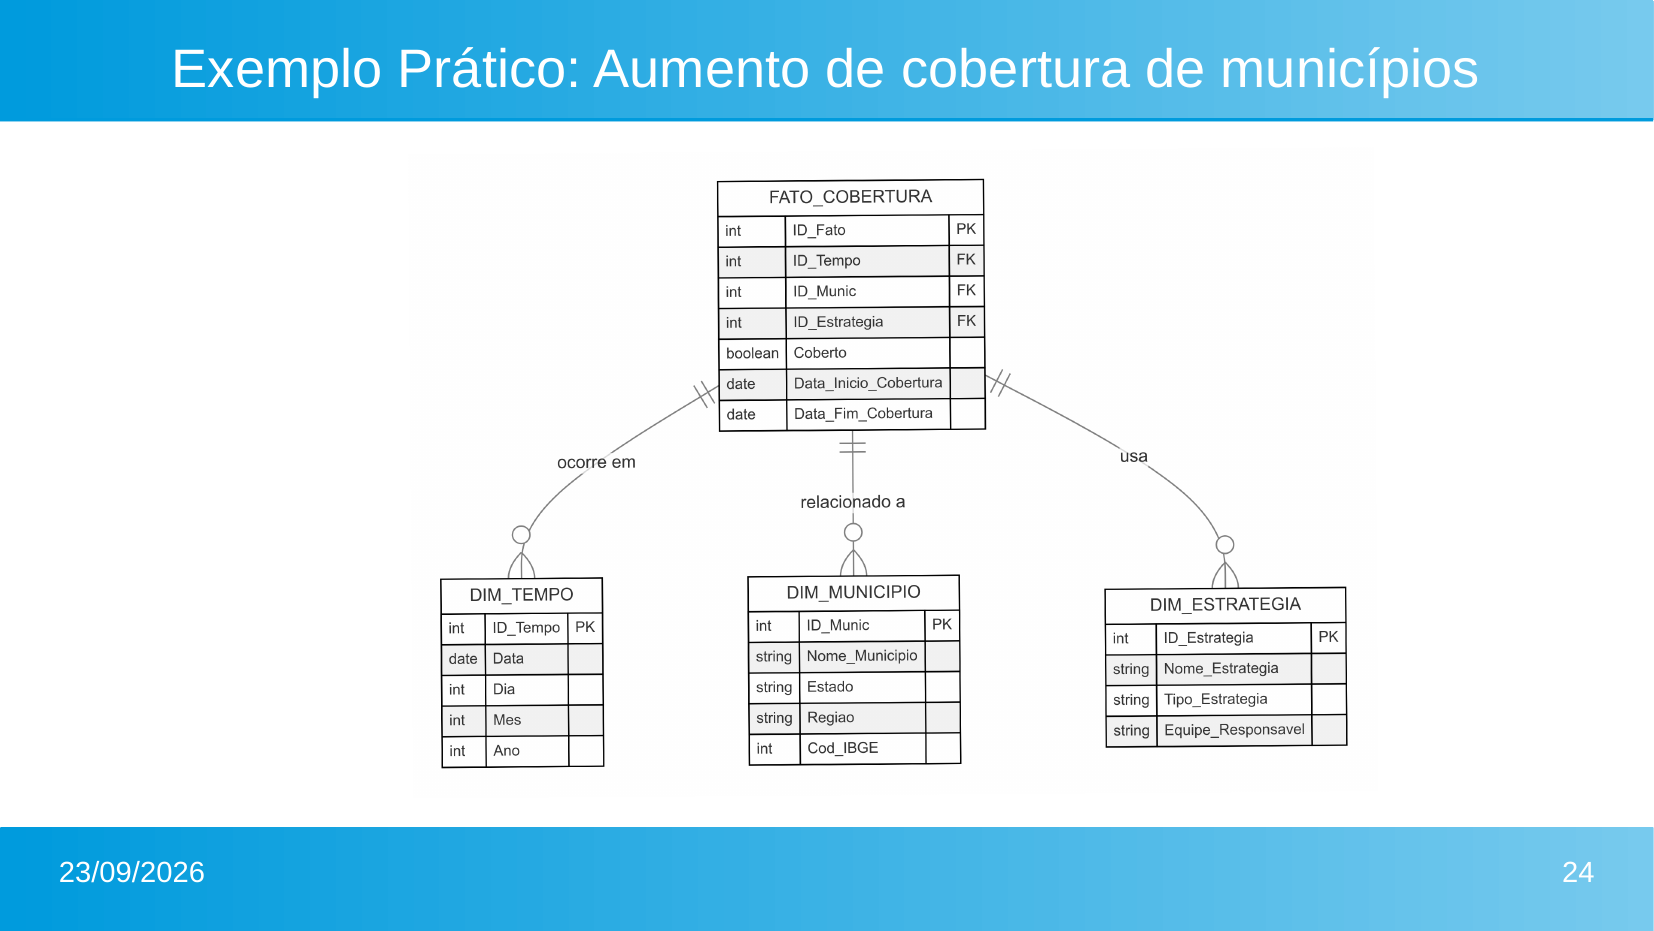

# Exemplo Prático: Aumento de cobertura de municípios
24